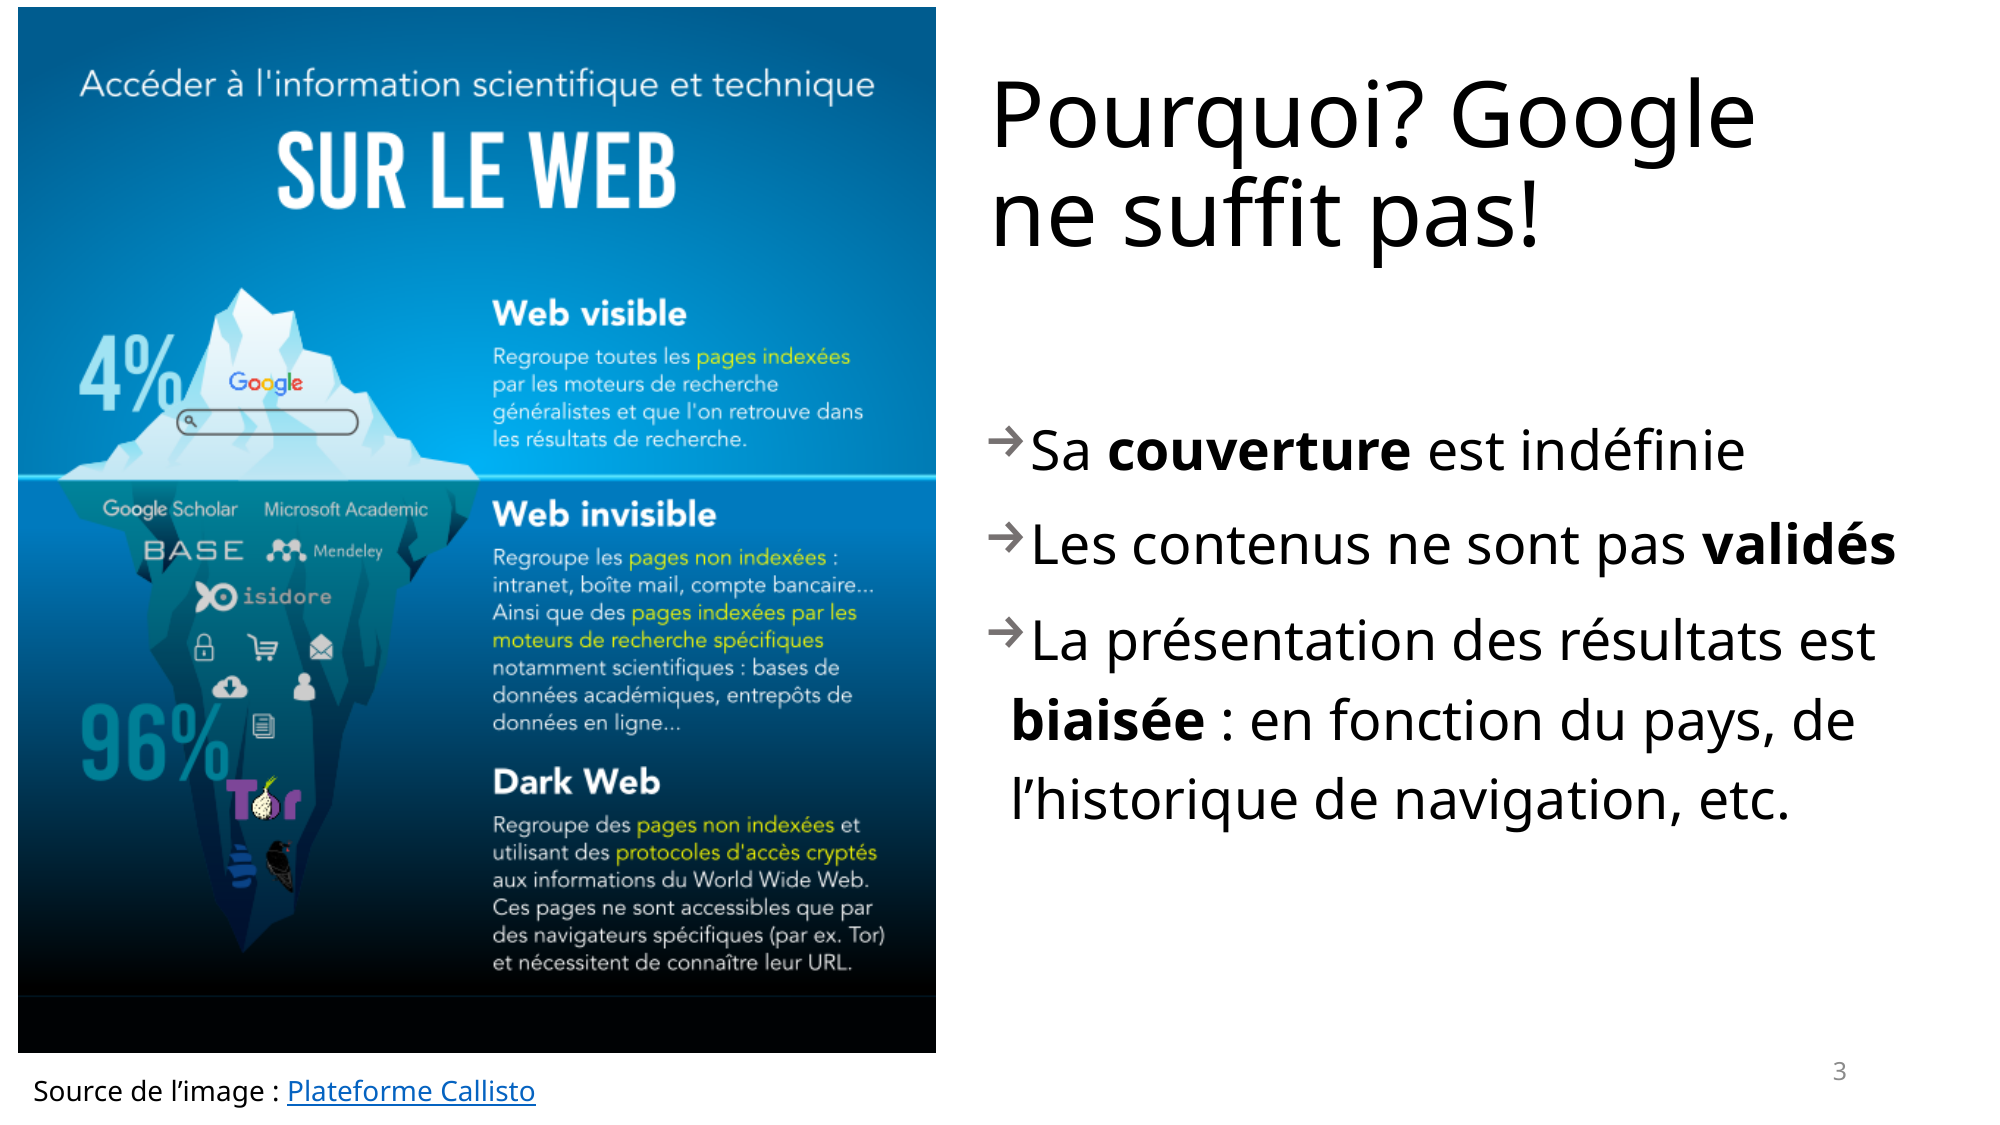

# Pourquoi? Google ne suffit pas!
 Sa couverture est indéfinie
 Les contenus ne sont pas validés
 La présentation des résultats est biaisée : en fonction du pays, de l’historique de navigation, etc.
3
Source de l’image : Plateforme Callisto